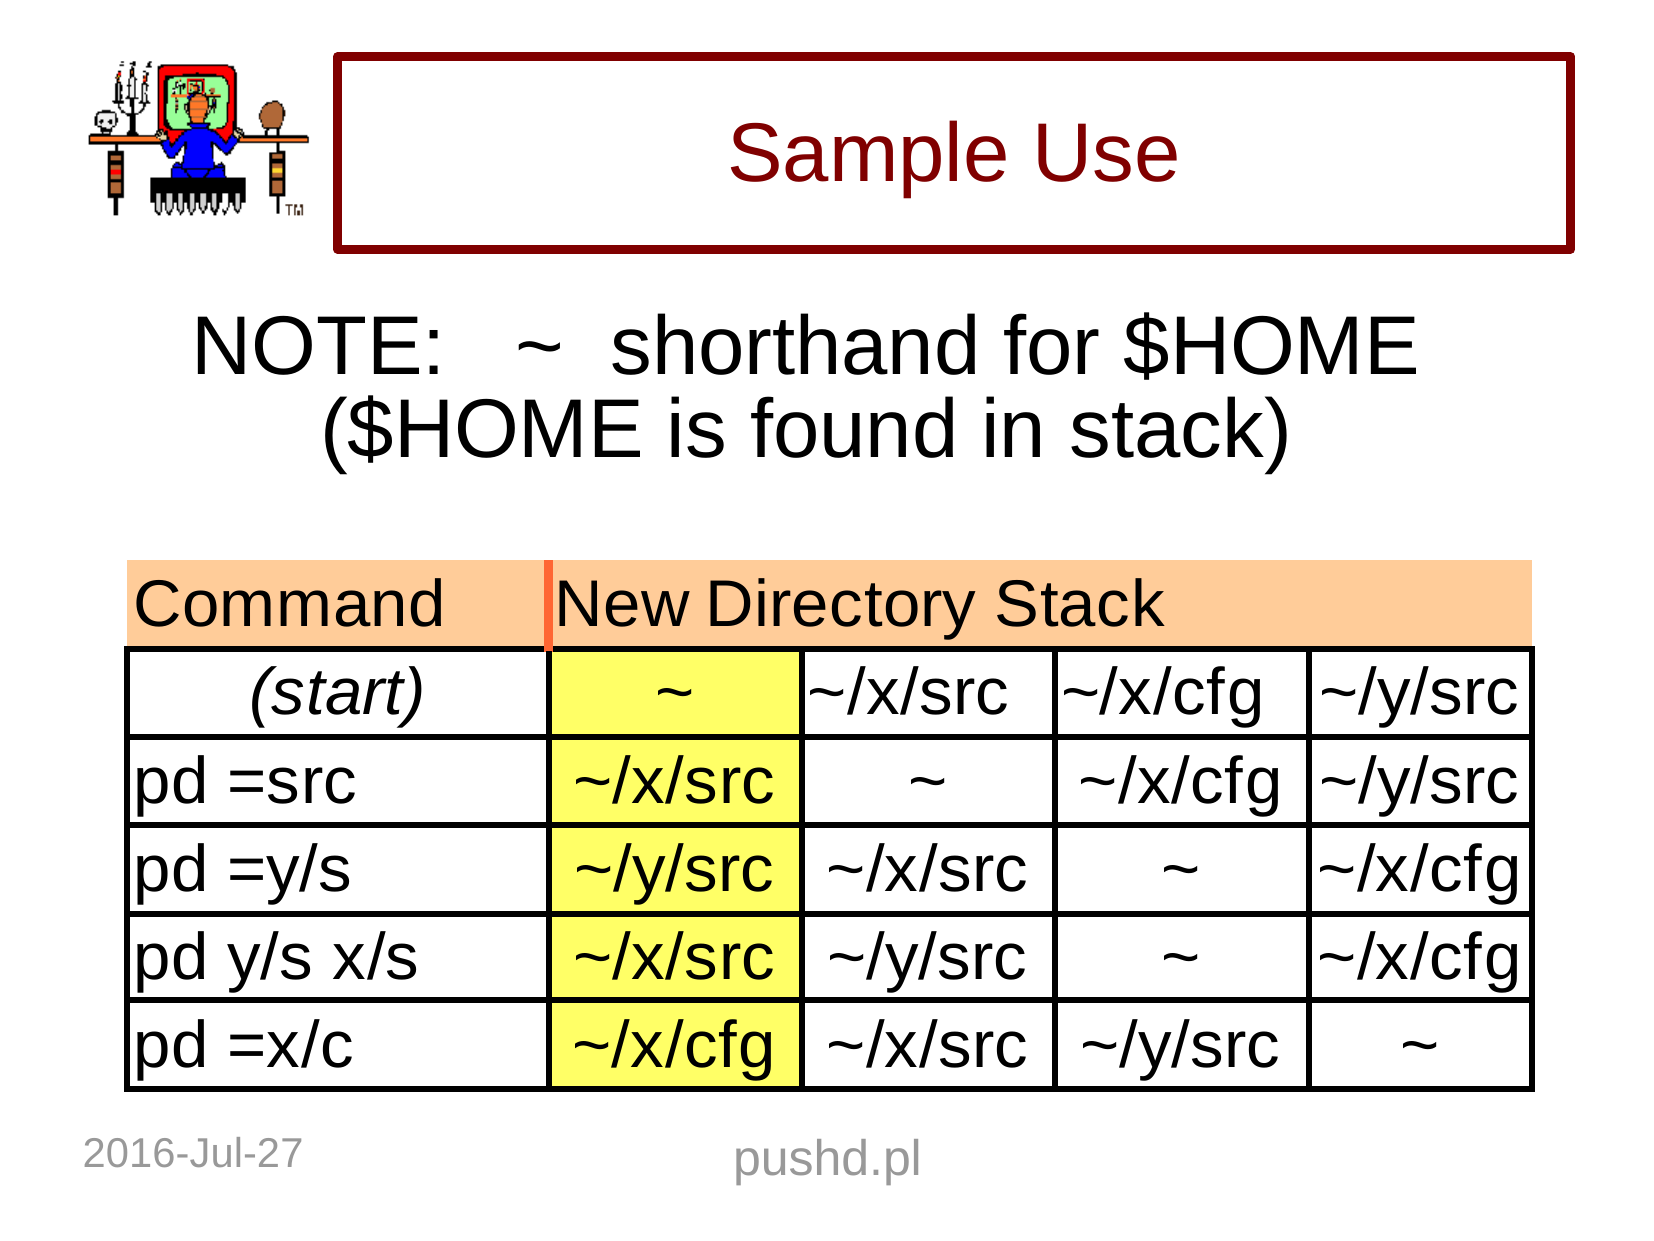

# Sample Use
NOTE: ~ shorthand for $HOME
($HOME is found in stack)